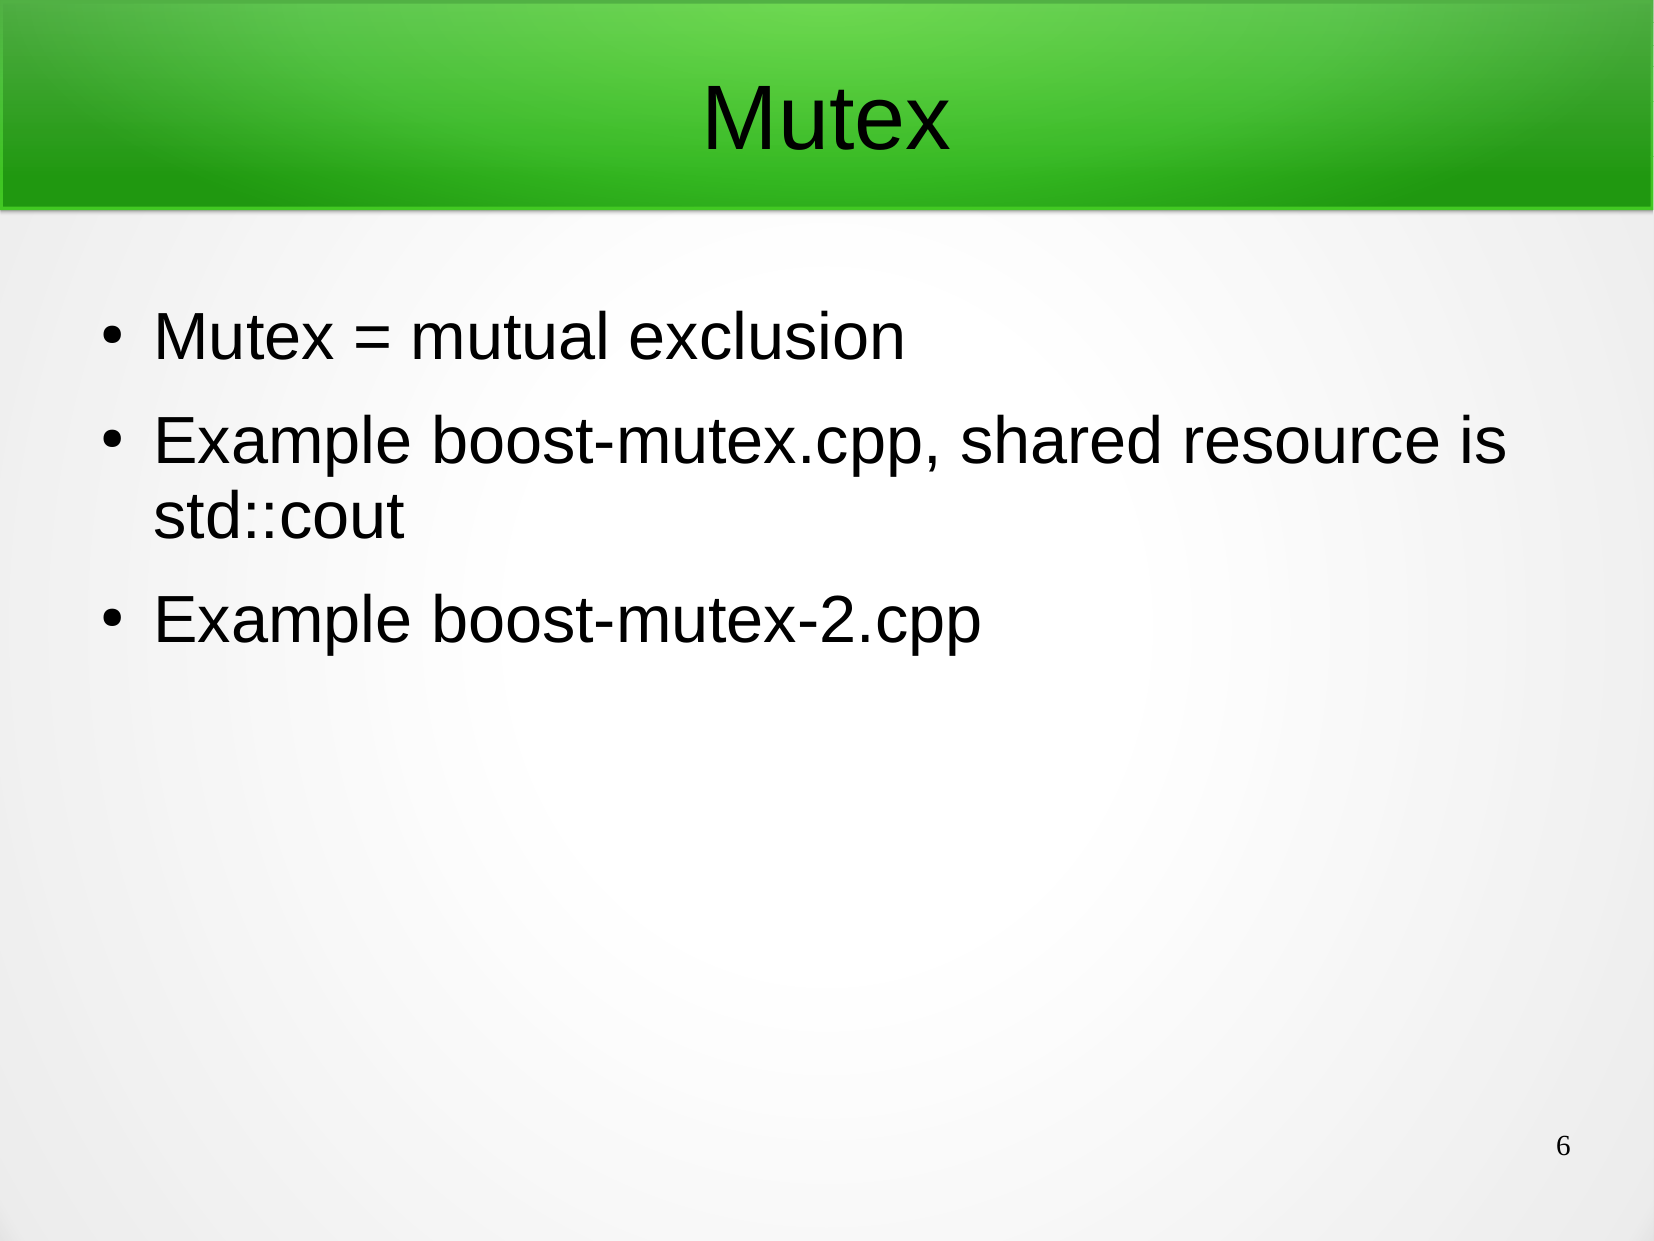

# Mutex
Mutex = mutual exclusion
Example boost-mutex.cpp, shared resource is std::cout
Example boost-mutex-2.cpp
6